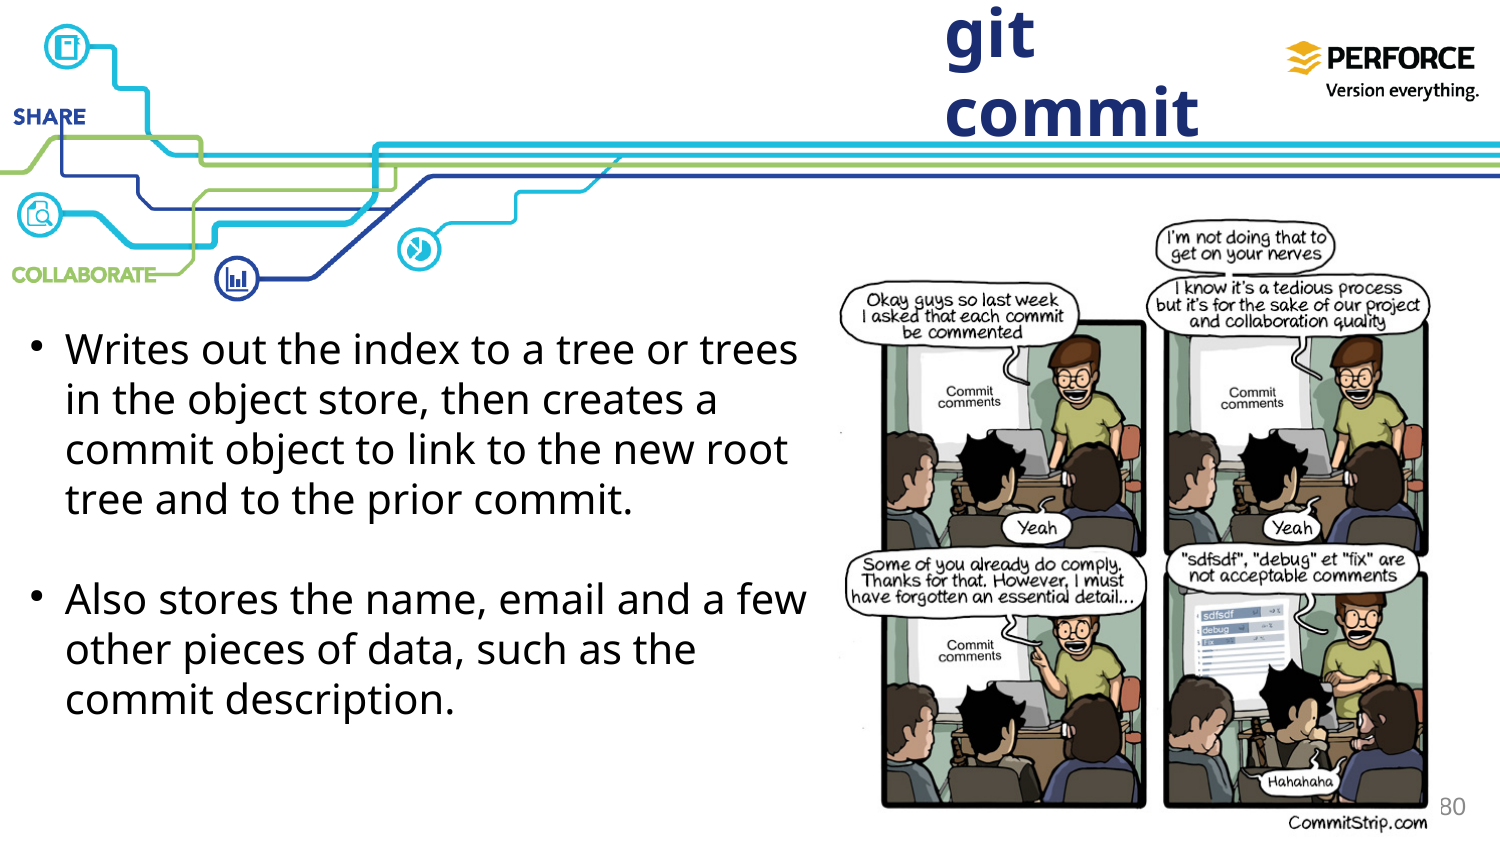

# git commit
Writes out the index to a tree or trees in the object store, then creates a commit object to link to the new root tree and to the prior commit.
Also stores the name, email and a few other pieces of data, such as the commit description.